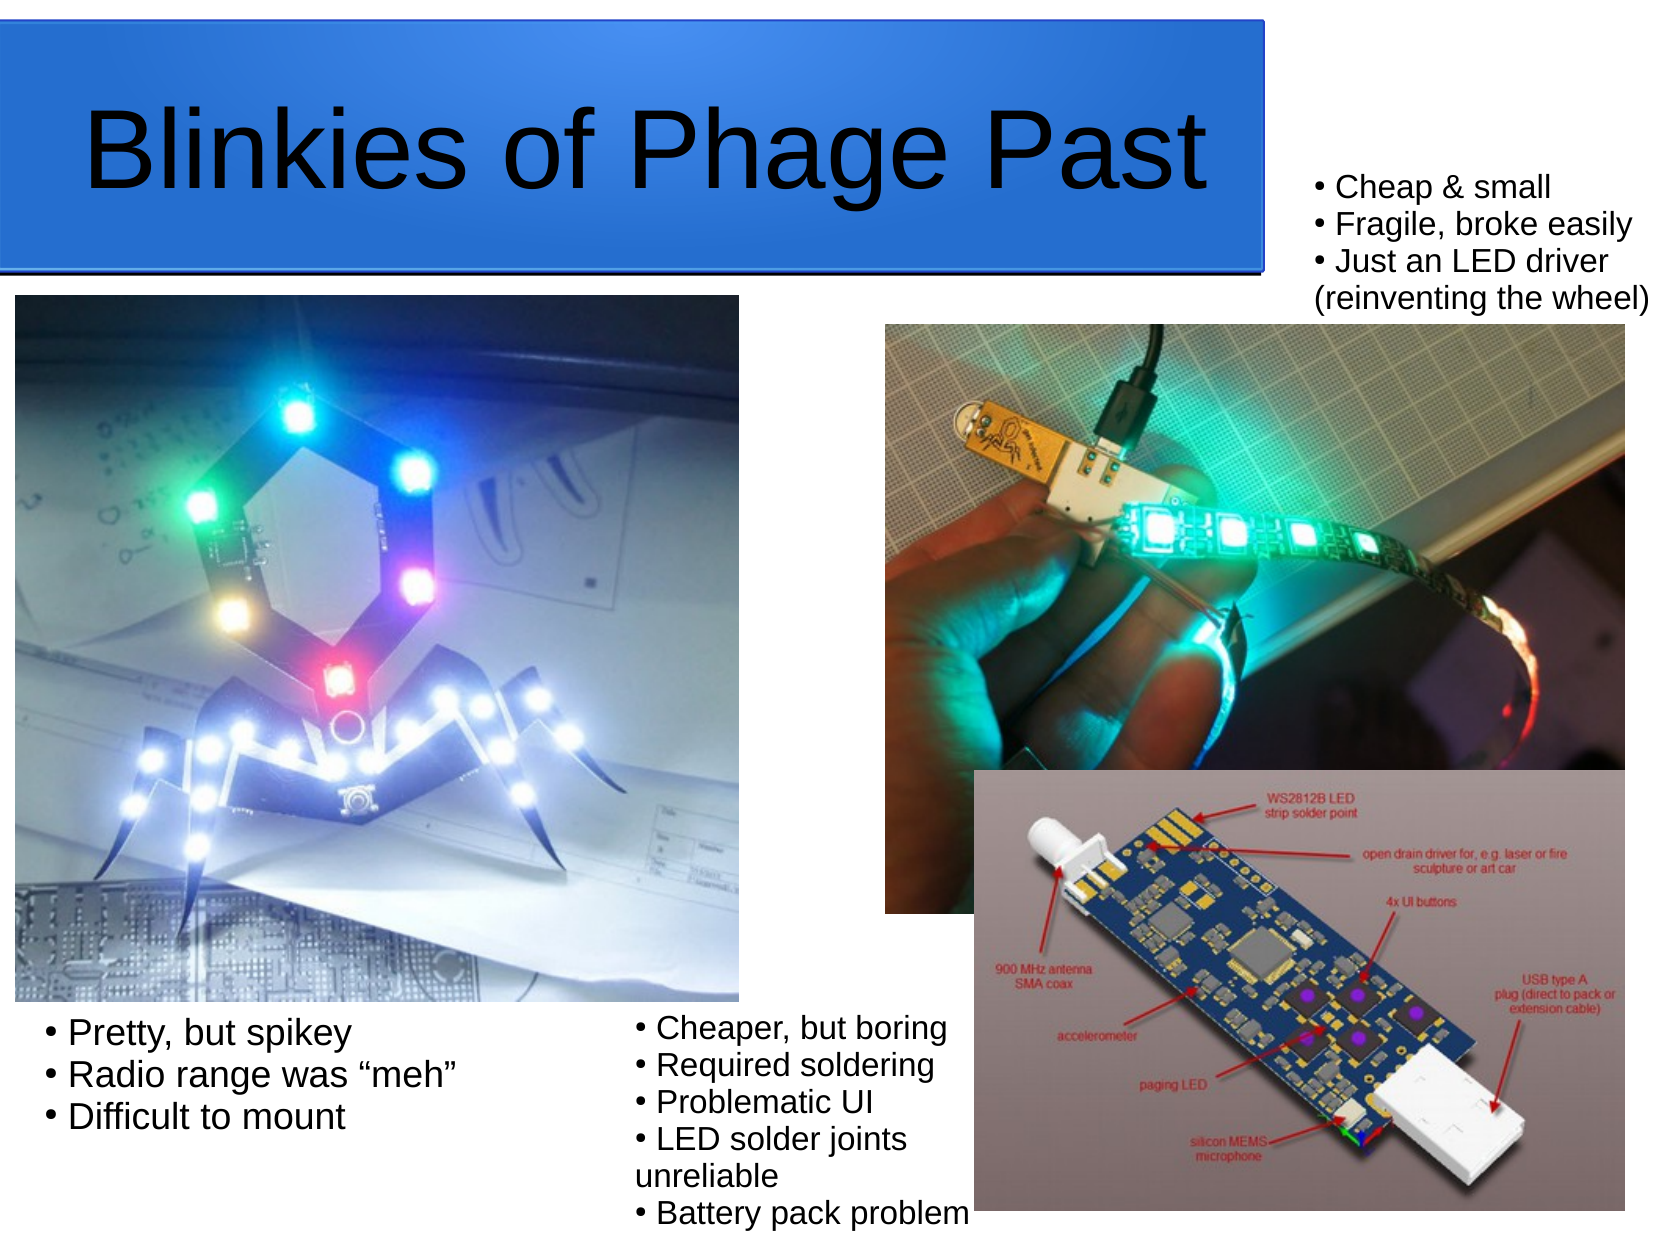

# Blinkies of Phage Past
 Cheap & small
 Fragile, broke easily
 Just an LED driver (reinventing the wheel)
 Cheaper, but boring
 Required soldering
 Problematic UI
 LED solder joints unreliable
 Battery pack problem
 Pretty, but spikey
 Radio range was “meh”
 Difficult to mount